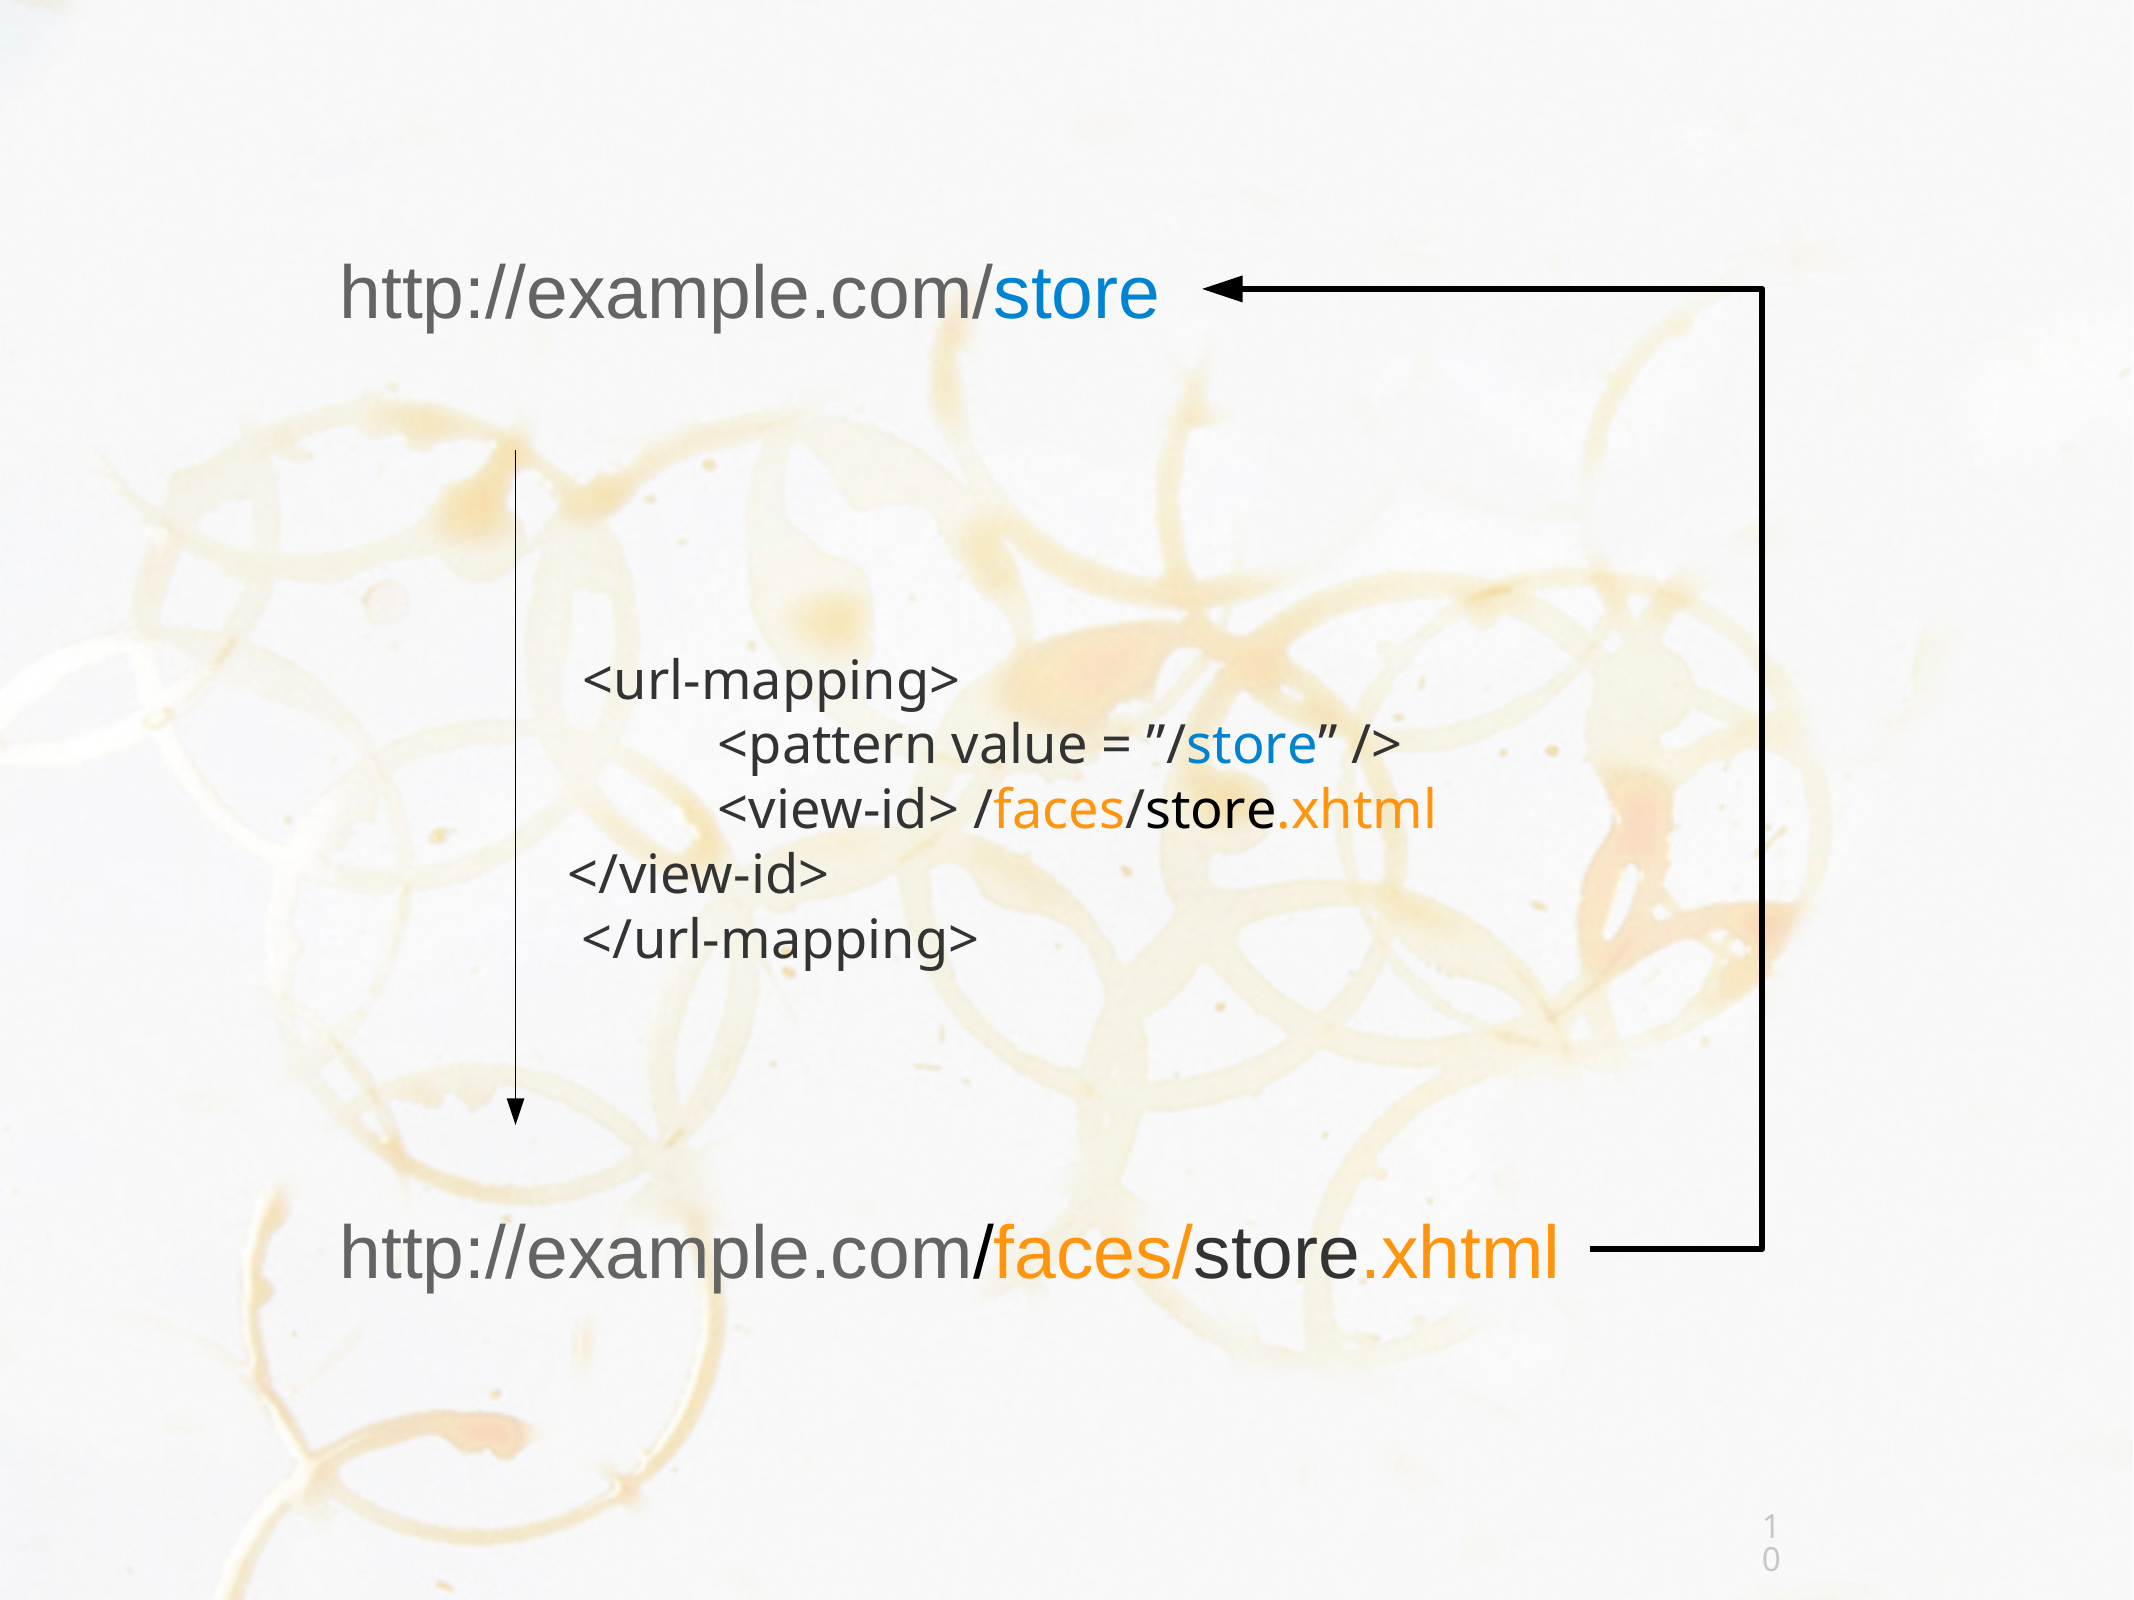

http://example.com/store
 <url-mapping>
	<pattern value = ”/store” />
	<view-id> /faces/store.xhtml </view-id>
 </url-mapping>
http://example.com/faces/store.xhtml
10